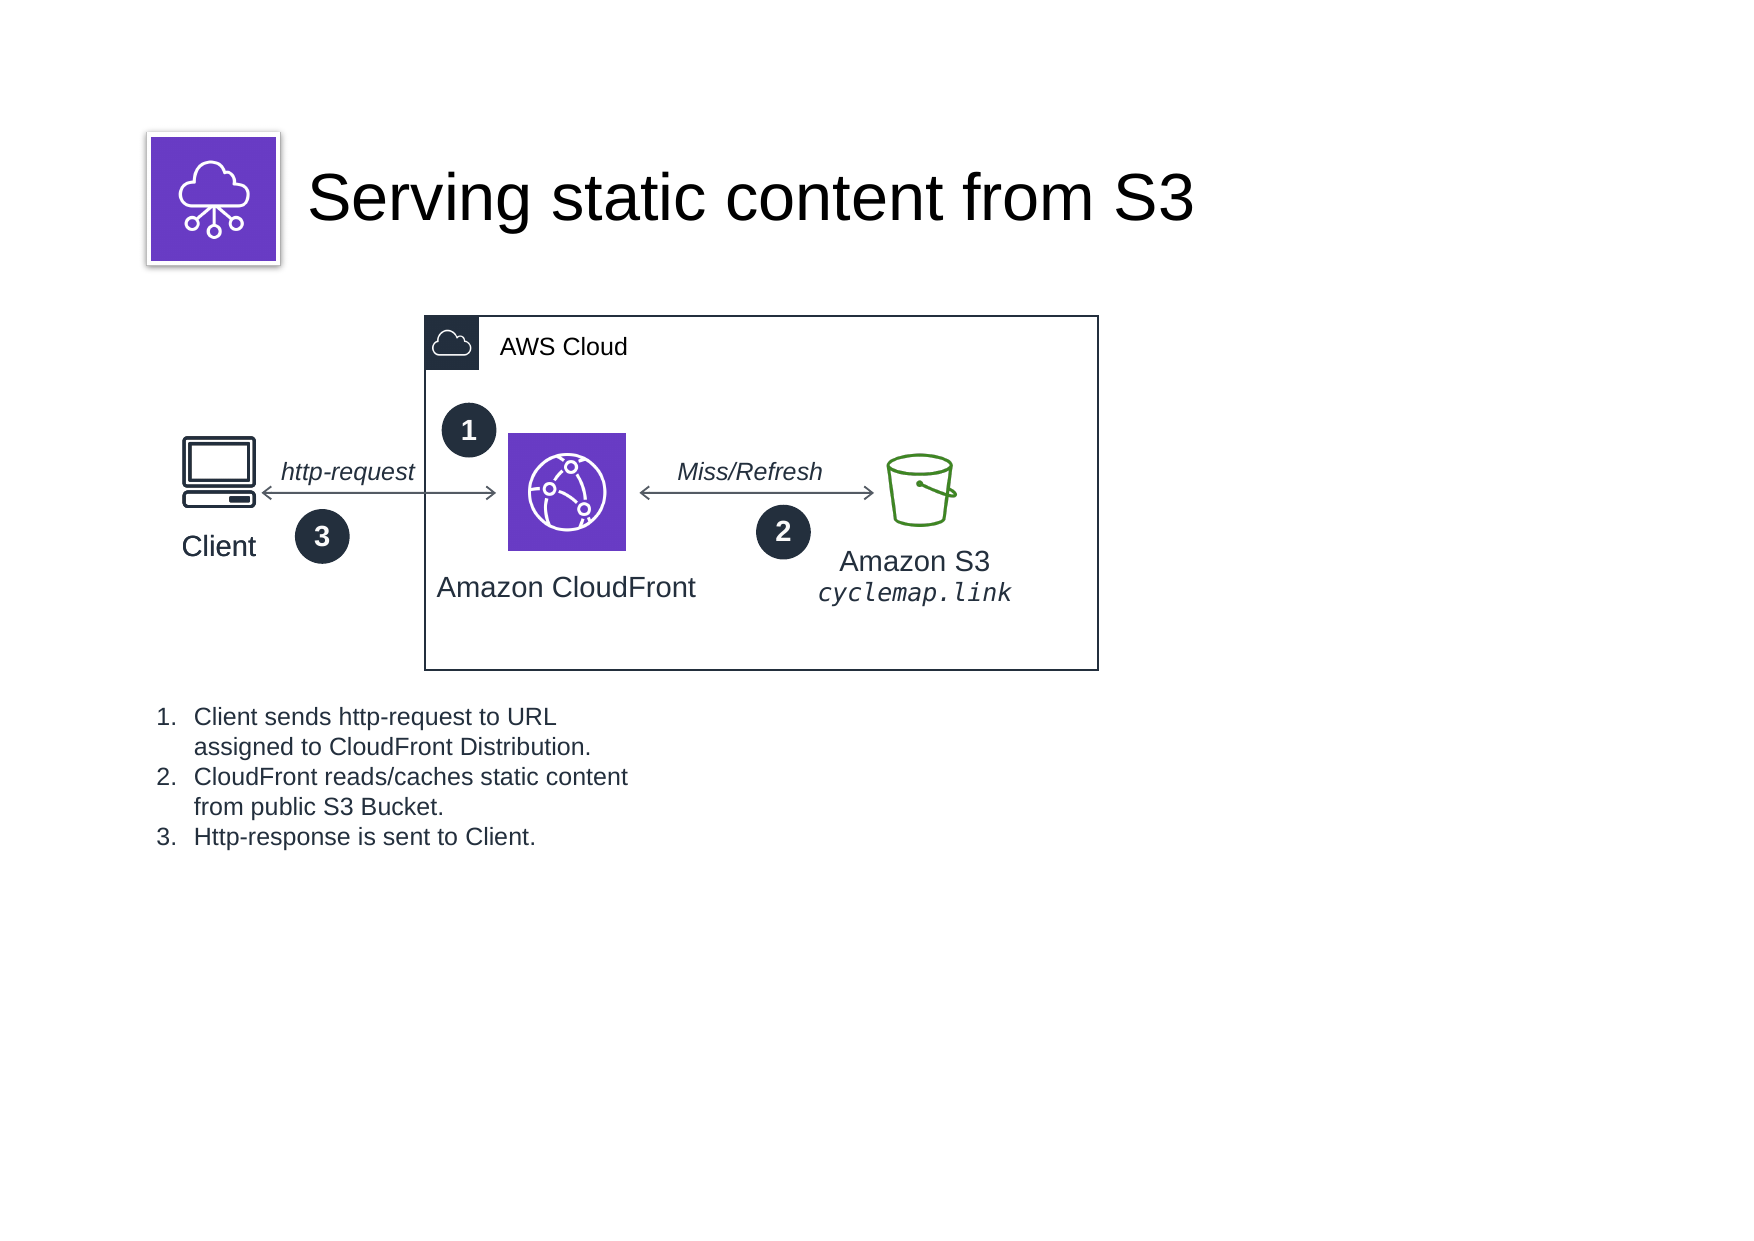

# Serving static content from S3
AWS Cloud
1
http-request
Miss/Refresh
2
3
Client
Client
Amazon S3
cyclemap.link
Amazon CloudFront
Client sends http-request to URL assigned to CloudFront Distribution.
CloudFront reads/caches static content from public S3 Bucket.
Http-response is sent to Client.